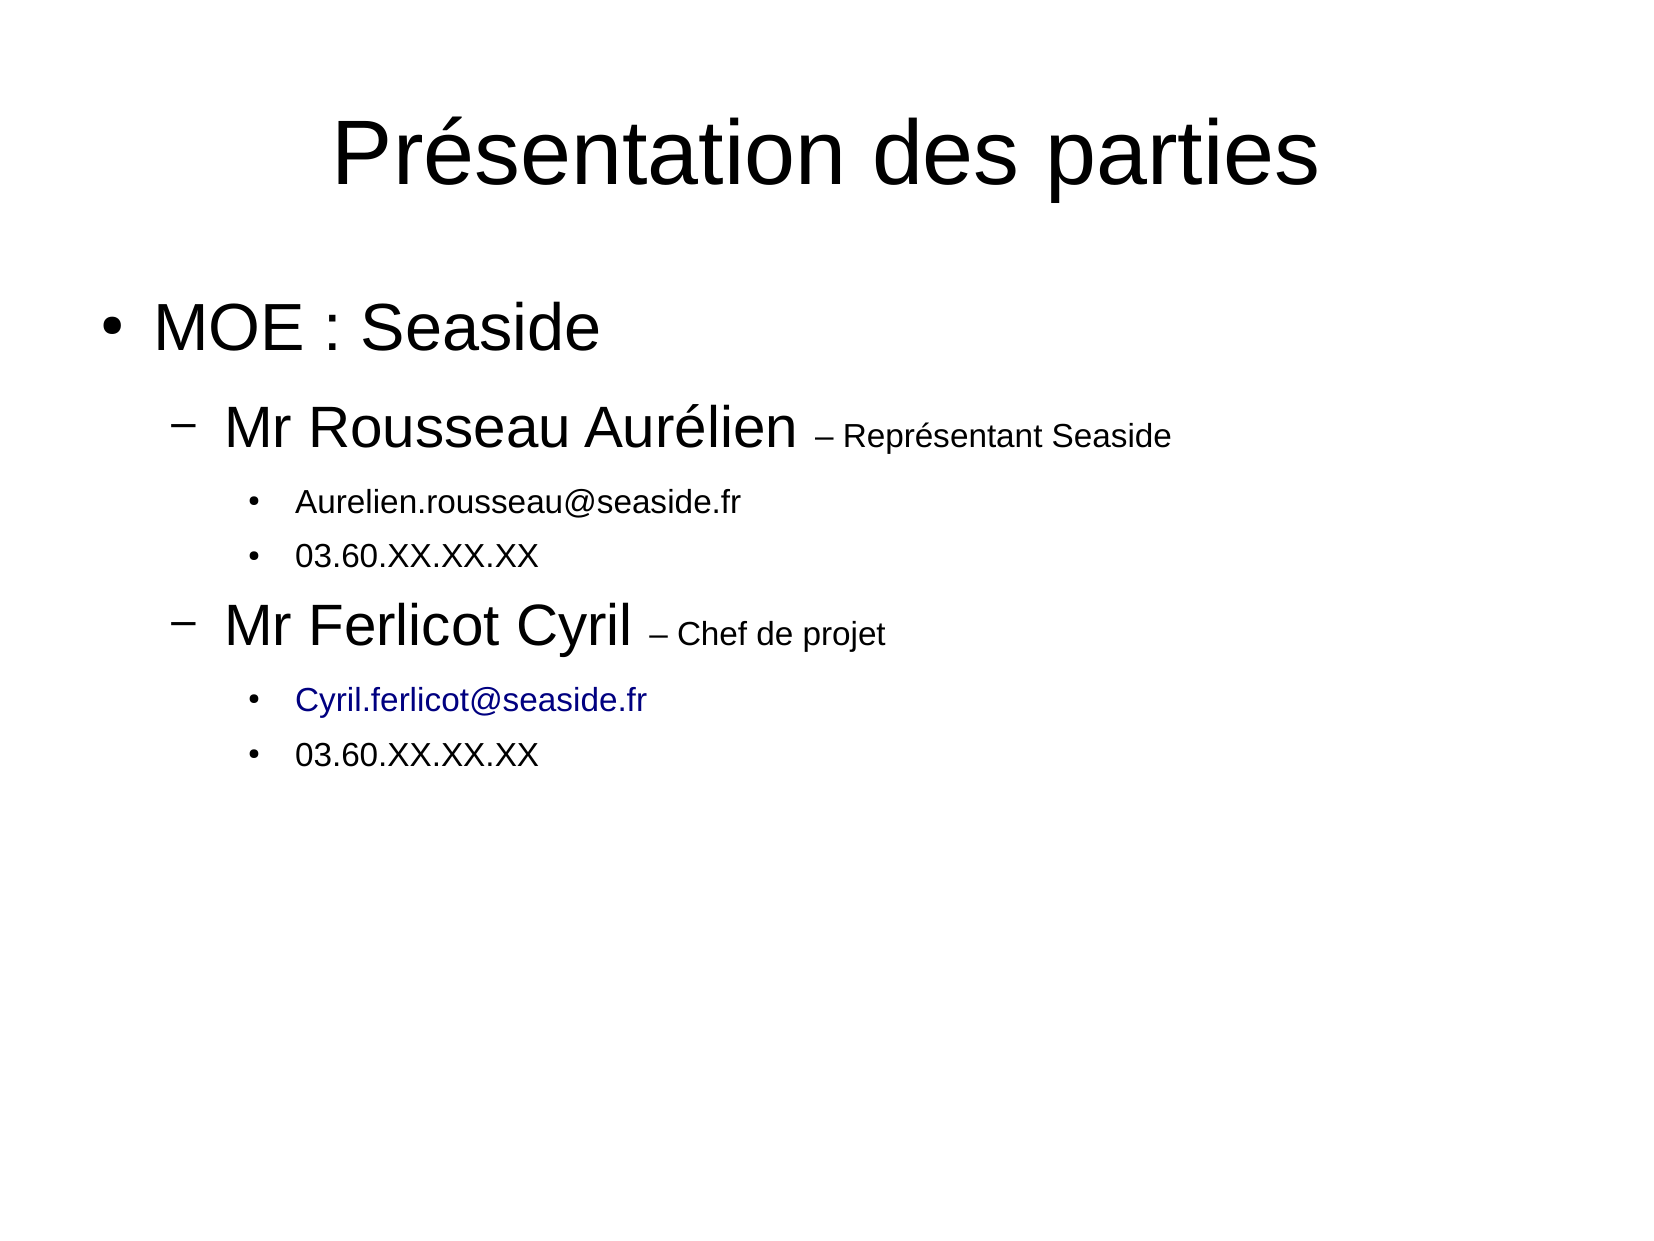

# Présentation des parties
MOE : Seaside
Mr Rousseau Aurélien – Représentant Seaside
Aurelien.rousseau@seaside.fr
03.60.XX.XX.XX
Mr Ferlicot Cyril – Chef de projet
Cyril.ferlicot@seaside.fr
03.60.XX.XX.XX